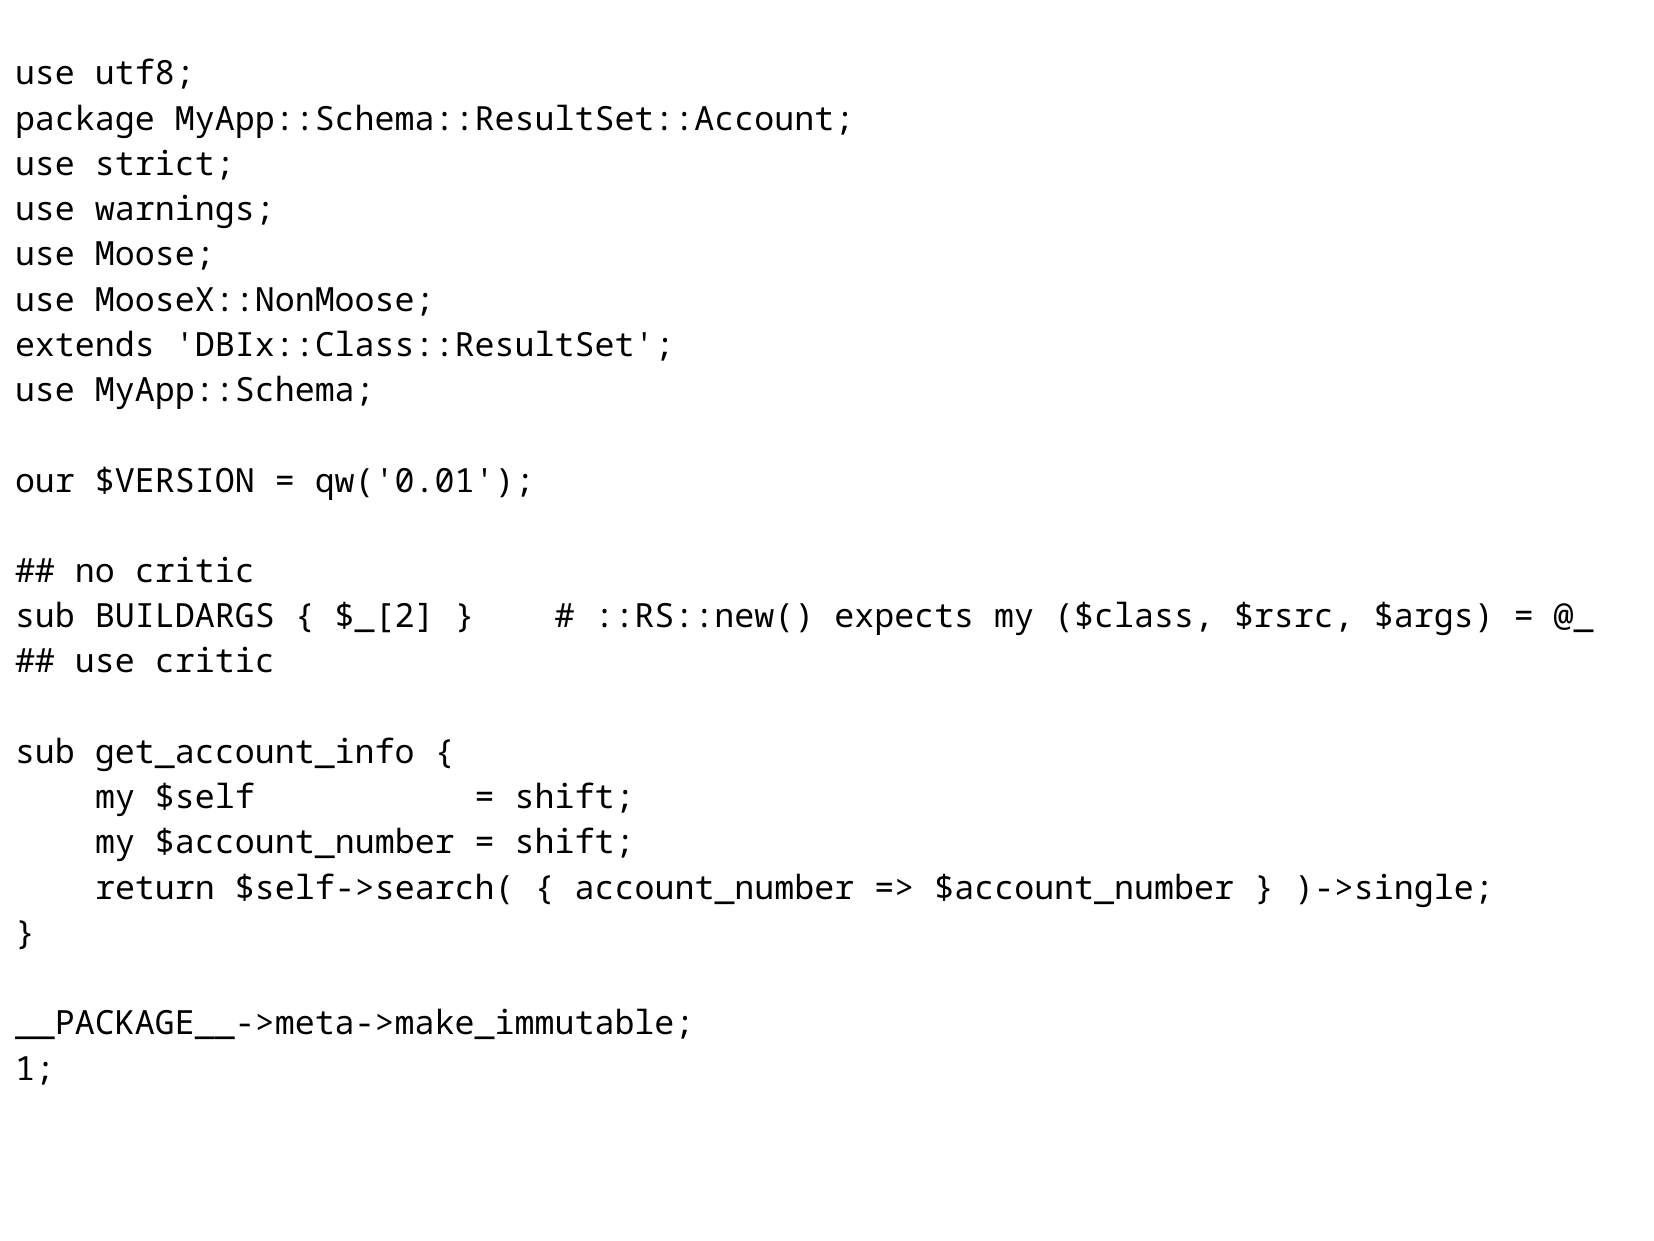

# use utf8;
package MyApp::Schema::ResultSet::Account;
use strict;
use warnings;
use Moose;
use MooseX::NonMoose;
extends 'DBIx::Class::ResultSet';
use MyApp::Schema;
our $VERSION = qw('0.01');
## no critic
sub BUILDARGS { $_[2] } # ::RS::new() expects my ($class, $rsrc, $args) = @_
## use critic
sub get_account_info {
 my $self = shift;
 my $account_number = shift;
 return $self->search( { account_number => $account_number } )->single;
}
__PACKAGE__->meta->make_immutable;
1;